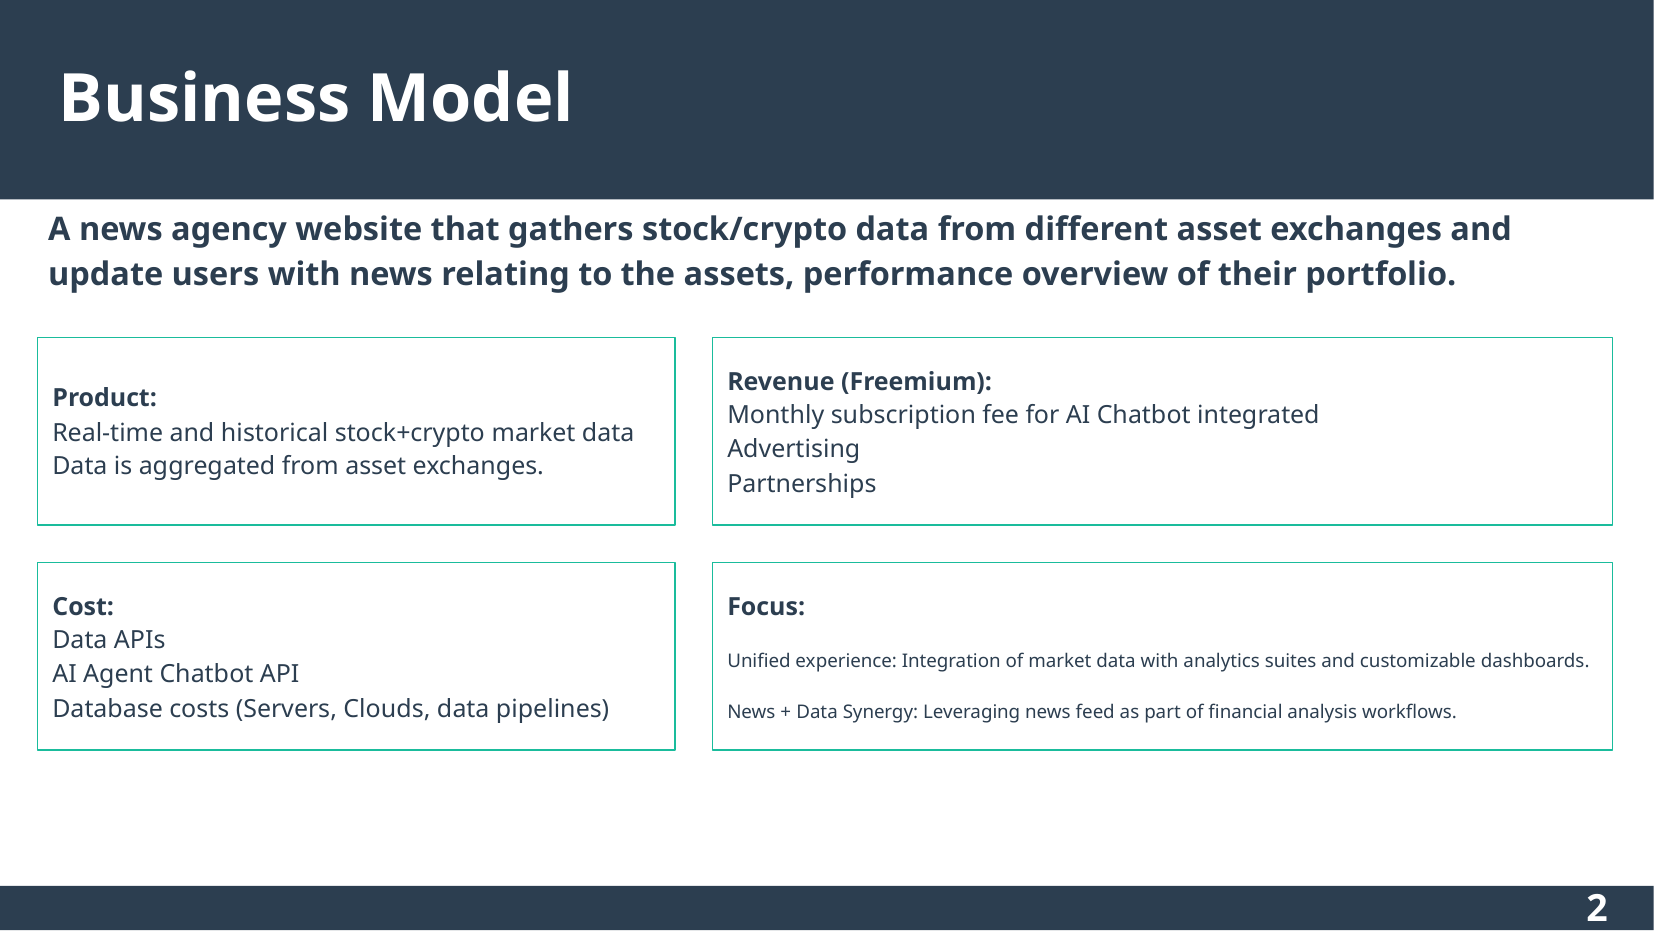

# Business Model
A news agency website that gathers stock/crypto data from different asset exchanges and update users with news relating to the assets, performance overview of their portfolio.
Product:
Real-time and historical stock+crypto market data
Data is aggregated from asset exchanges.
Revenue (Freemium):
Monthly subscription fee for AI Chatbot integrated
Advertising
Partnerships
Cost:
Data APIs
AI Agent Chatbot API
Database costs (Servers, Clouds, data pipelines)
Focus:
Unified experience: Integration of market data with analytics suites and customizable dashboards.
News + Data Synergy: Leveraging news feed as part of financial analysis workflows.
2